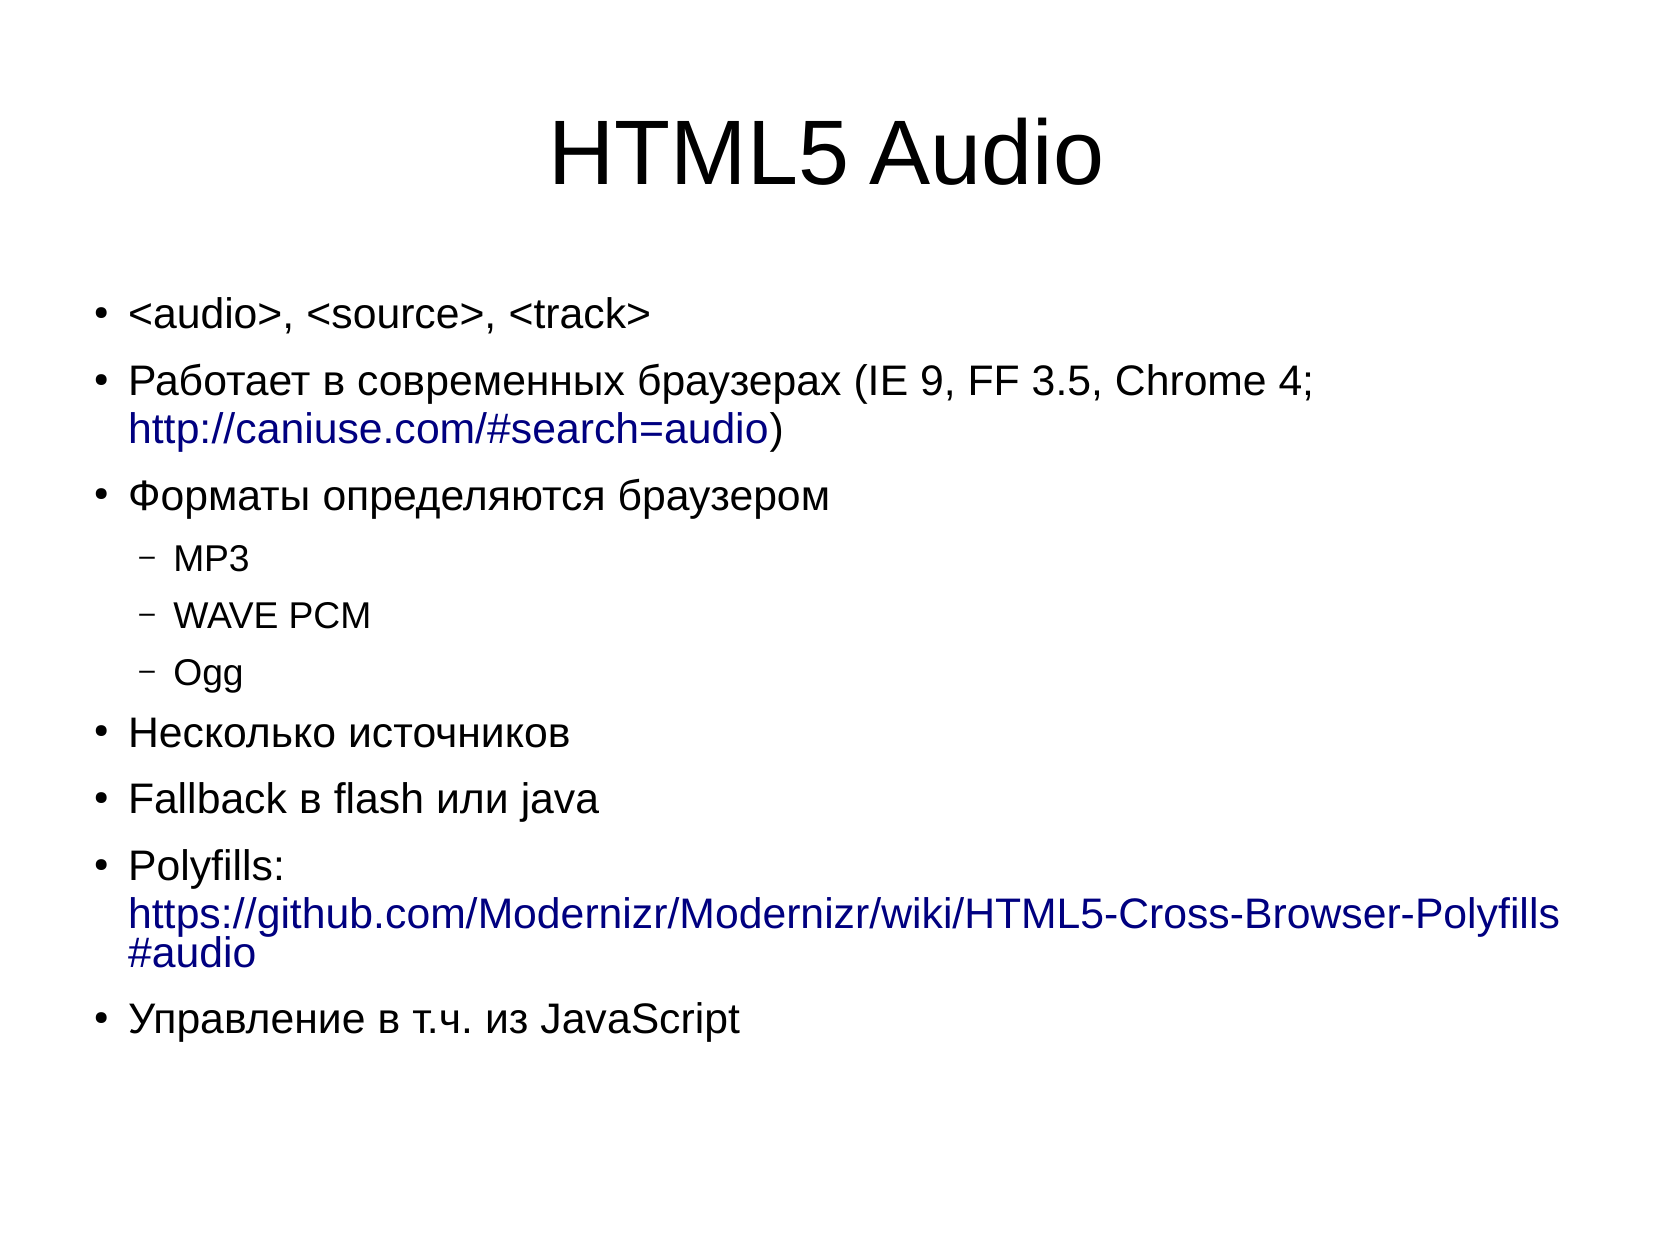

# HTML5 Audio
<audio>, <source>, <track>
Работает в современных браузерах (IE 9, FF 3.5, Chrome 4; http://caniuse.com/#search=audio)
Форматы определяются браузером
MP3
WAVE PCM
Ogg
Несколько источников
Fallback в flash или java
Polyfills:
https://github.com/Modernizr/Modernizr/wiki/HTML5-Cross-Browser-Polyfills#audio
Управление в т.ч. из JavaScript